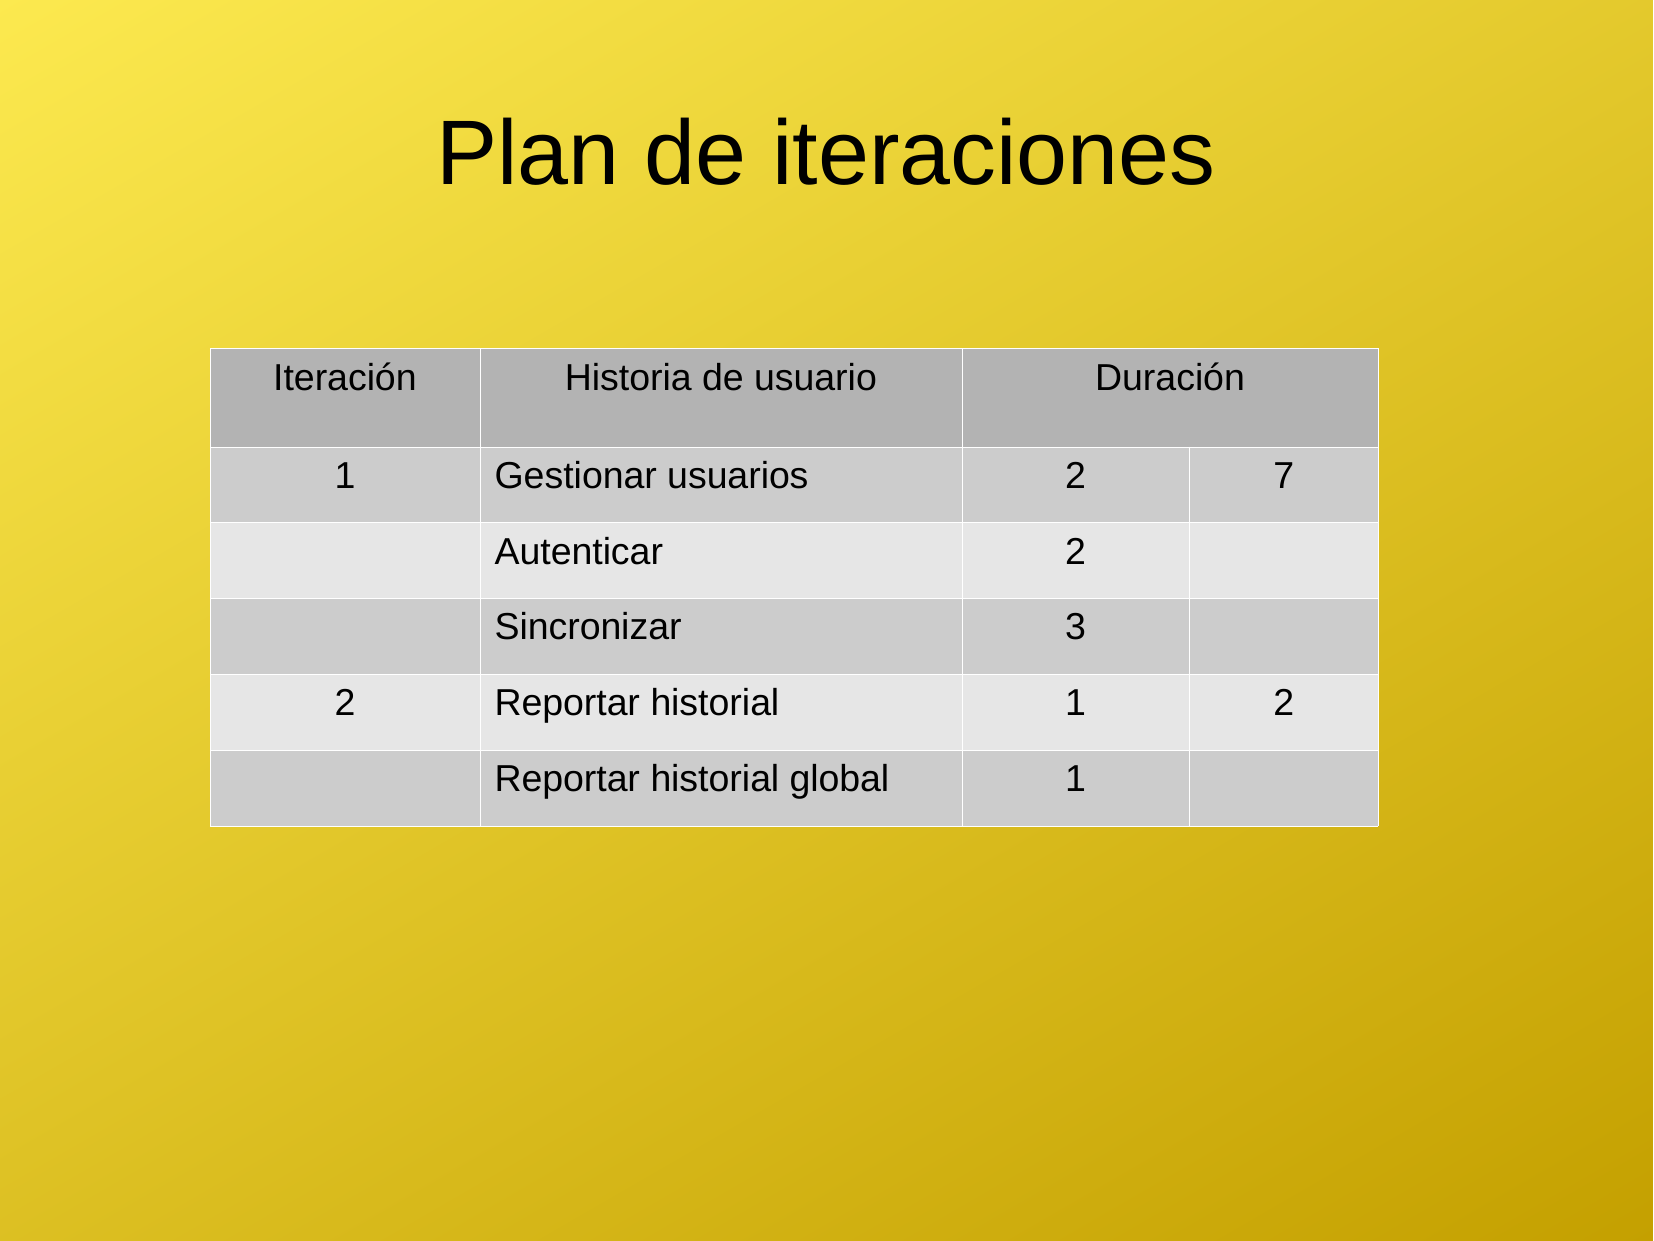

# Plan de iteraciones
| Iteración | Historia de usuario | Duración | |
| --- | --- | --- | --- |
| 1 | Gestionar usuarios | 2 | 7 |
| | Autenticar | 2 | |
| | Sincronizar | 3 | |
| 2 | Reportar historial | 1 | 2 |
| | Reportar historial global | 1 | |